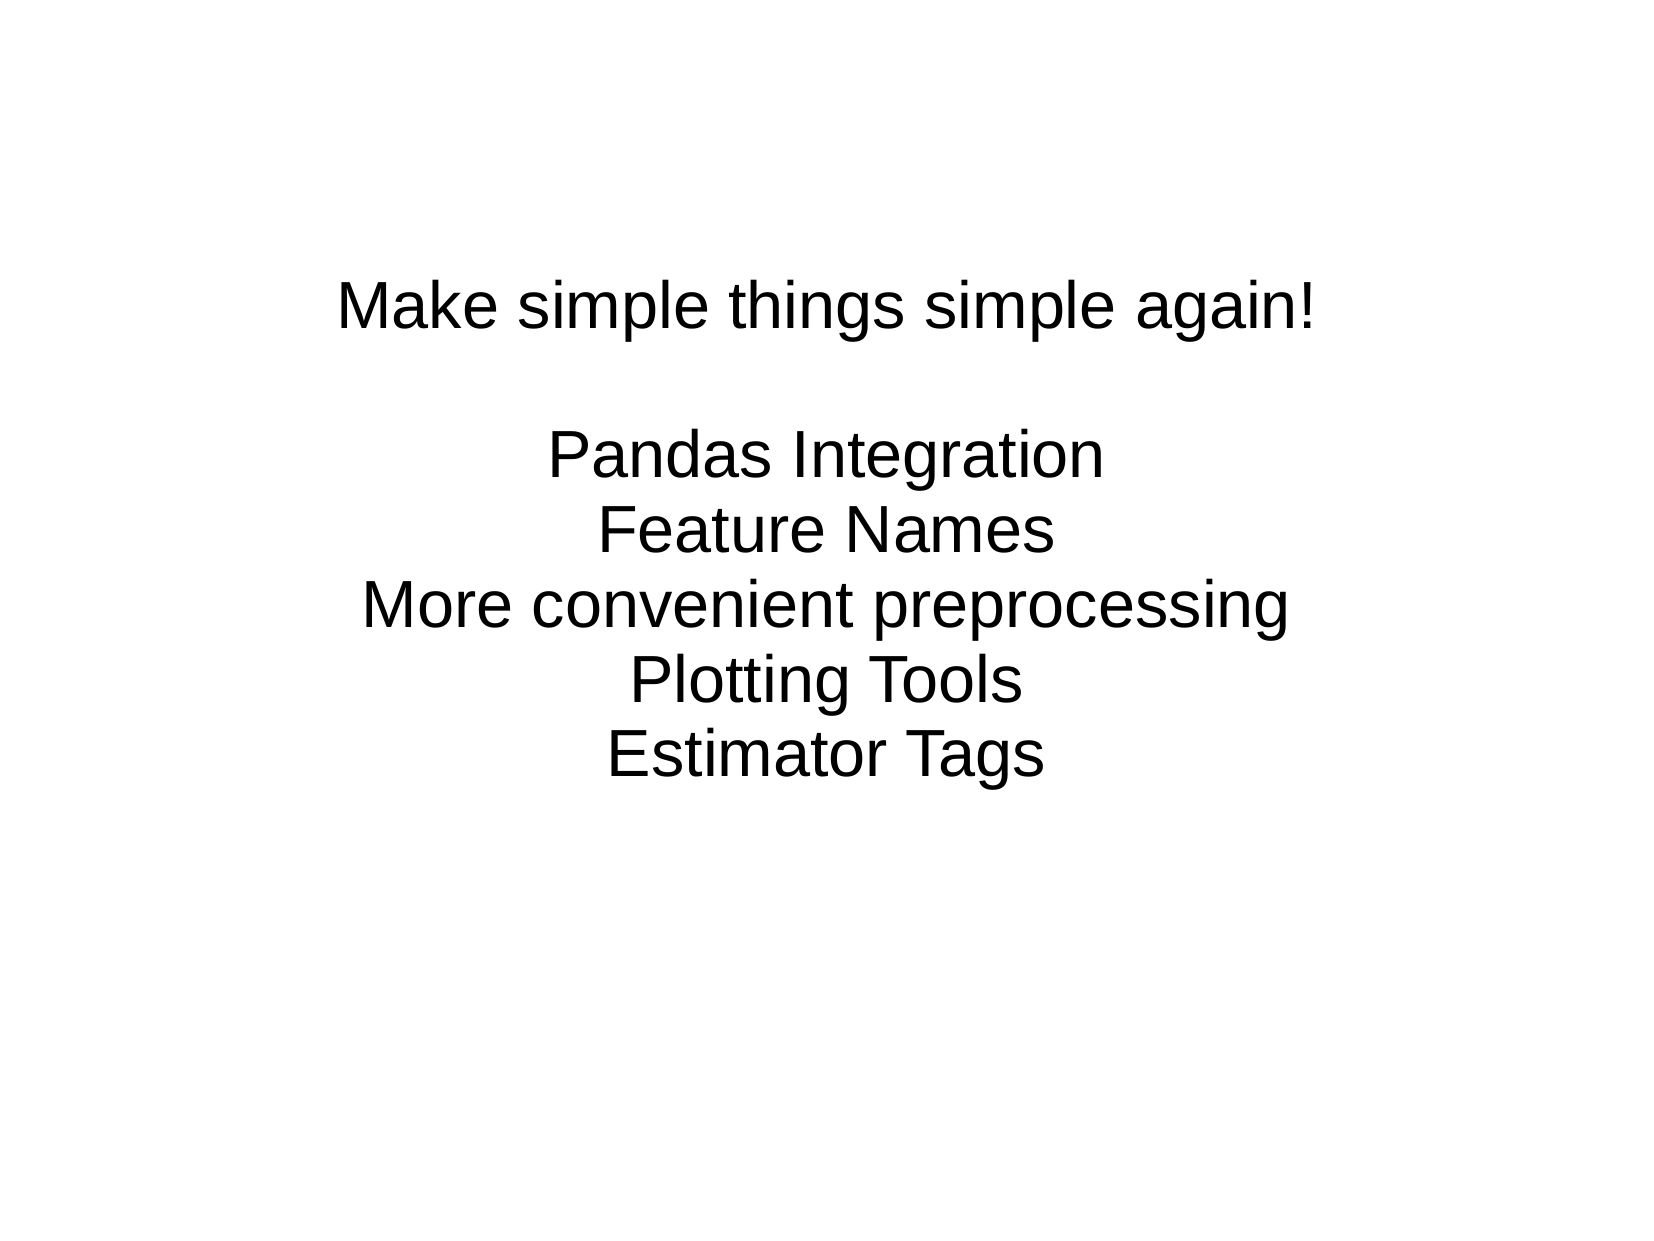

# Make simple things simple again! Pandas Integration
Feature Names
More convenient preprocessing
Plotting Tools
Estimator Tags